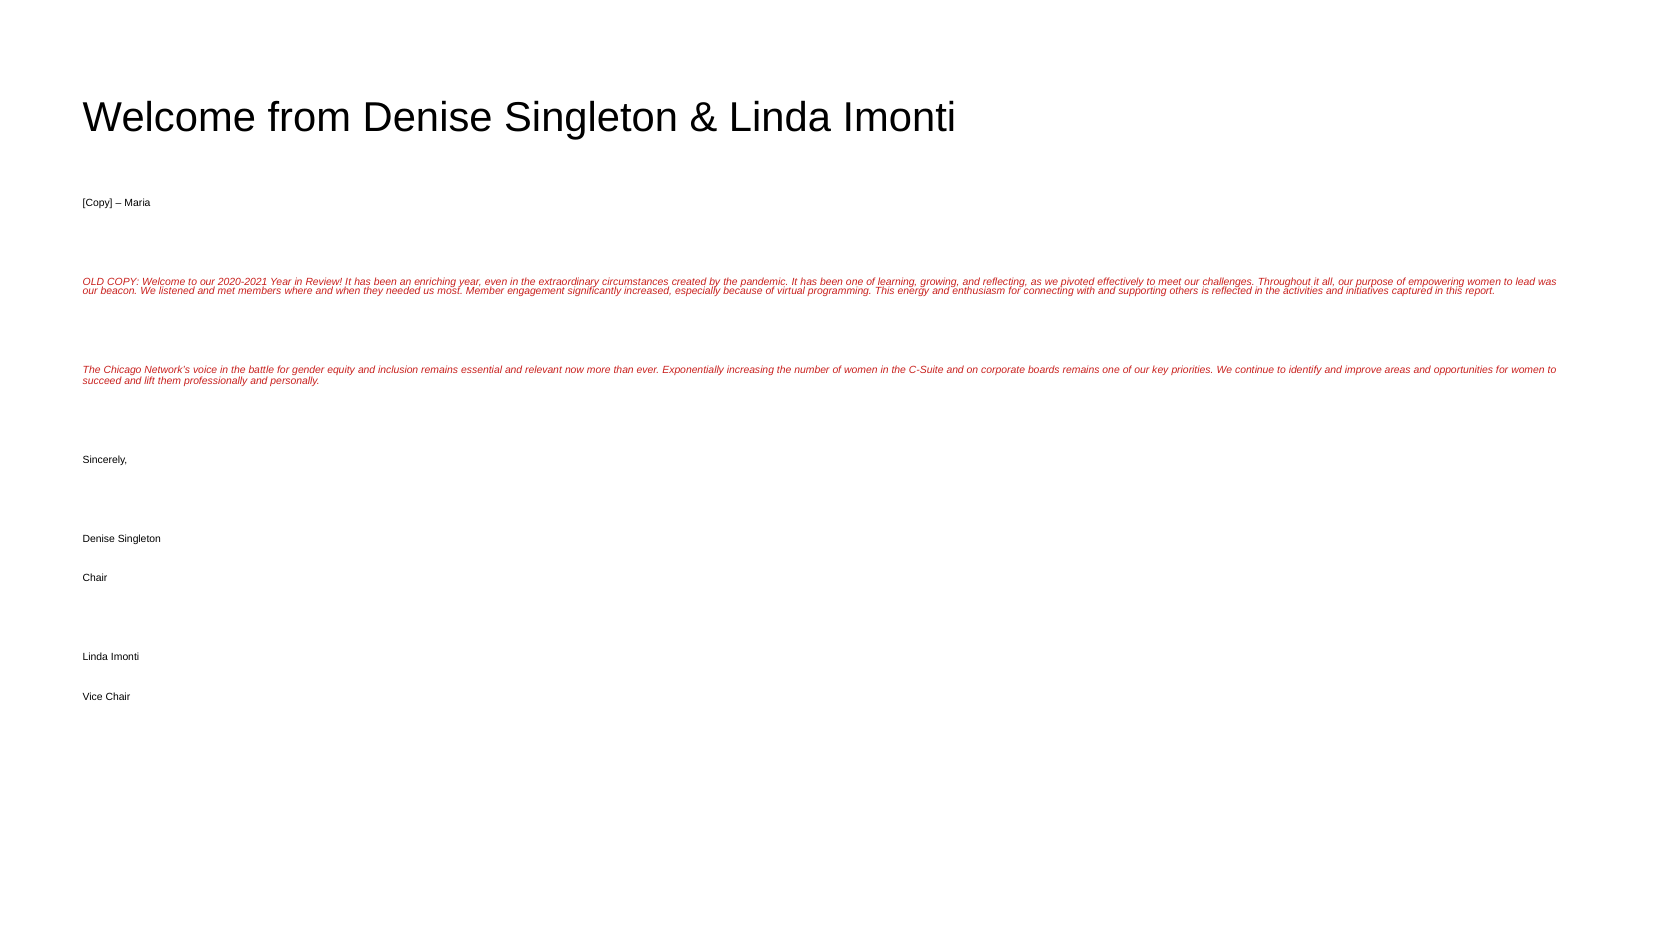

# Welcome from Denise Singleton & Linda Imonti
[Copy] – Maria
OLD COPY: Welcome to our 2020-2021 Year in Review! It has been an enriching year, even in the extraordinary circumstances created by the pandemic. It has been one of learning, growing, and reflecting, as we pivoted effectively to meet our challenges. Throughout it all, our purpose of empowering women to lead was our beacon. We listened and met members where and when they needed us most. Member engagement significantly increased, especially because of virtual programming. This energy and enthusiasm for connecting with and supporting others is reflected in the activities and initiatives captured in this report.
The Chicago Network’s voice in the battle for gender equity and inclusion remains essential and relevant now more than ever. Exponentially increasing the number of women in the C-Suite and on corporate boards remains one of our key priorities. We continue to identify and improve areas and opportunities for women to succeed and lift them professionally and personally.
Sincerely,
Denise Singleton
Chair
Linda Imonti
Vice Chair